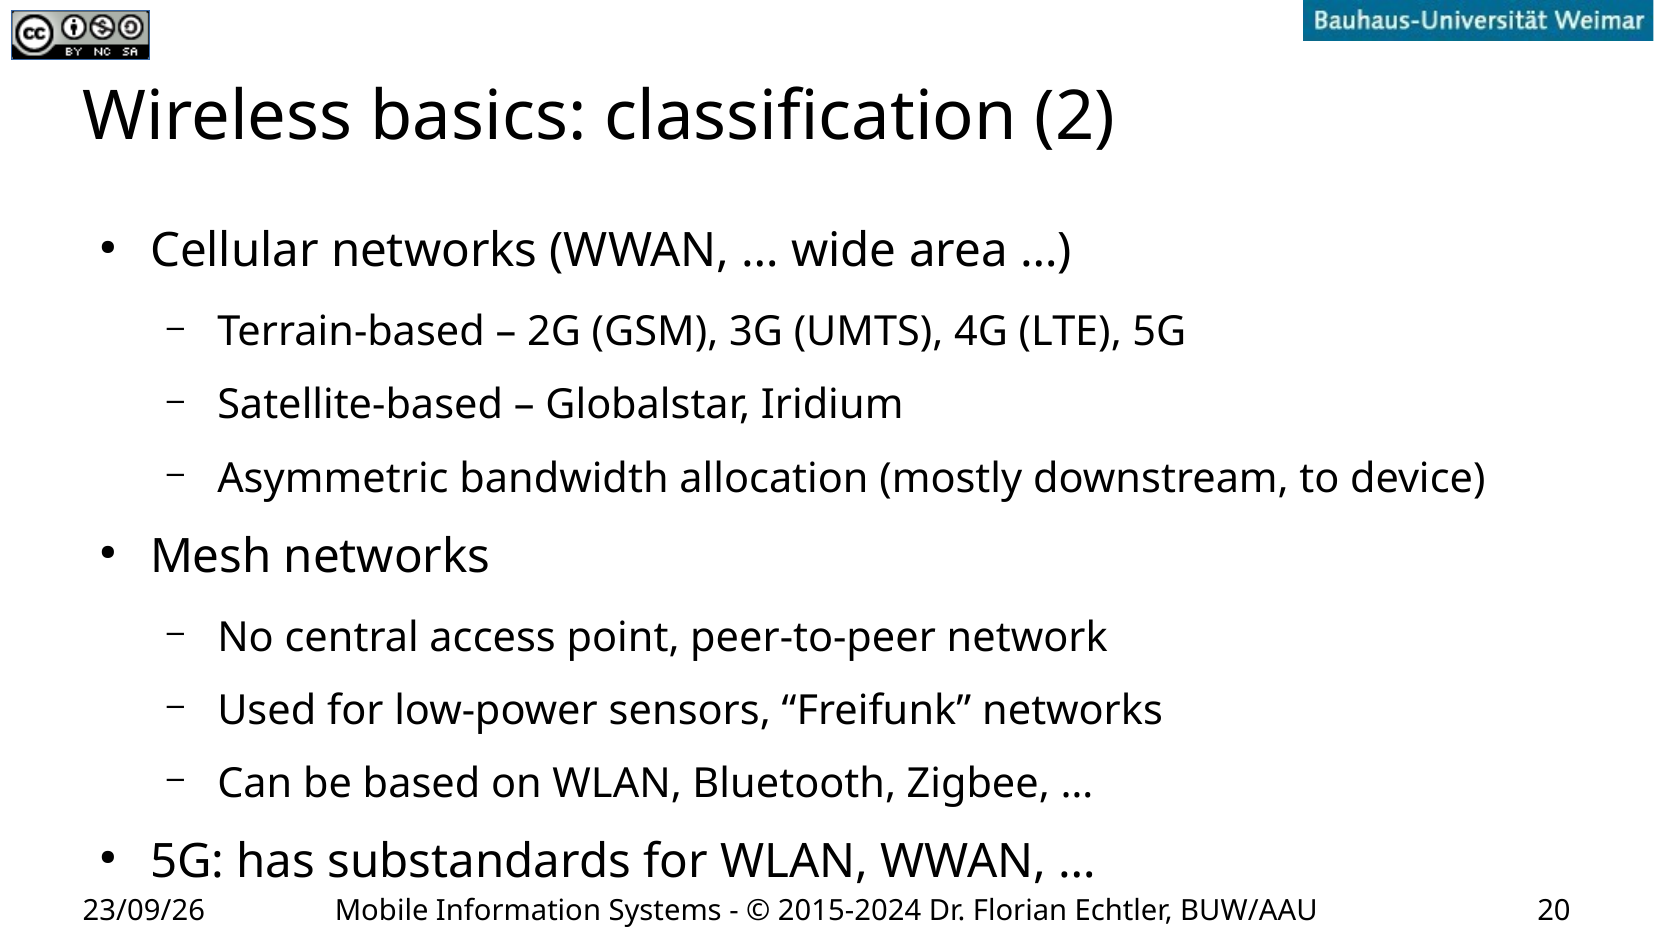

# Wireless basics: classification (2)
Cellular networks (WWAN, … wide area …)
Terrain-based – 2G (GSM), 3G (UMTS), 4G (LTE), 5G
Satellite-based – Globalstar, Iridium
Asymmetric bandwidth allocation (mostly downstream, to device)
Mesh networks
No central access point, peer-to-peer network
Used for low-power sensors, “Freifunk” networks
Can be based on WLAN, Bluetooth, Zigbee, …
5G: has substandards for WLAN, WWAN, …
Mobile Information Systems - © 2015-2024 Dr. Florian Echtler, BUW/AAU
20